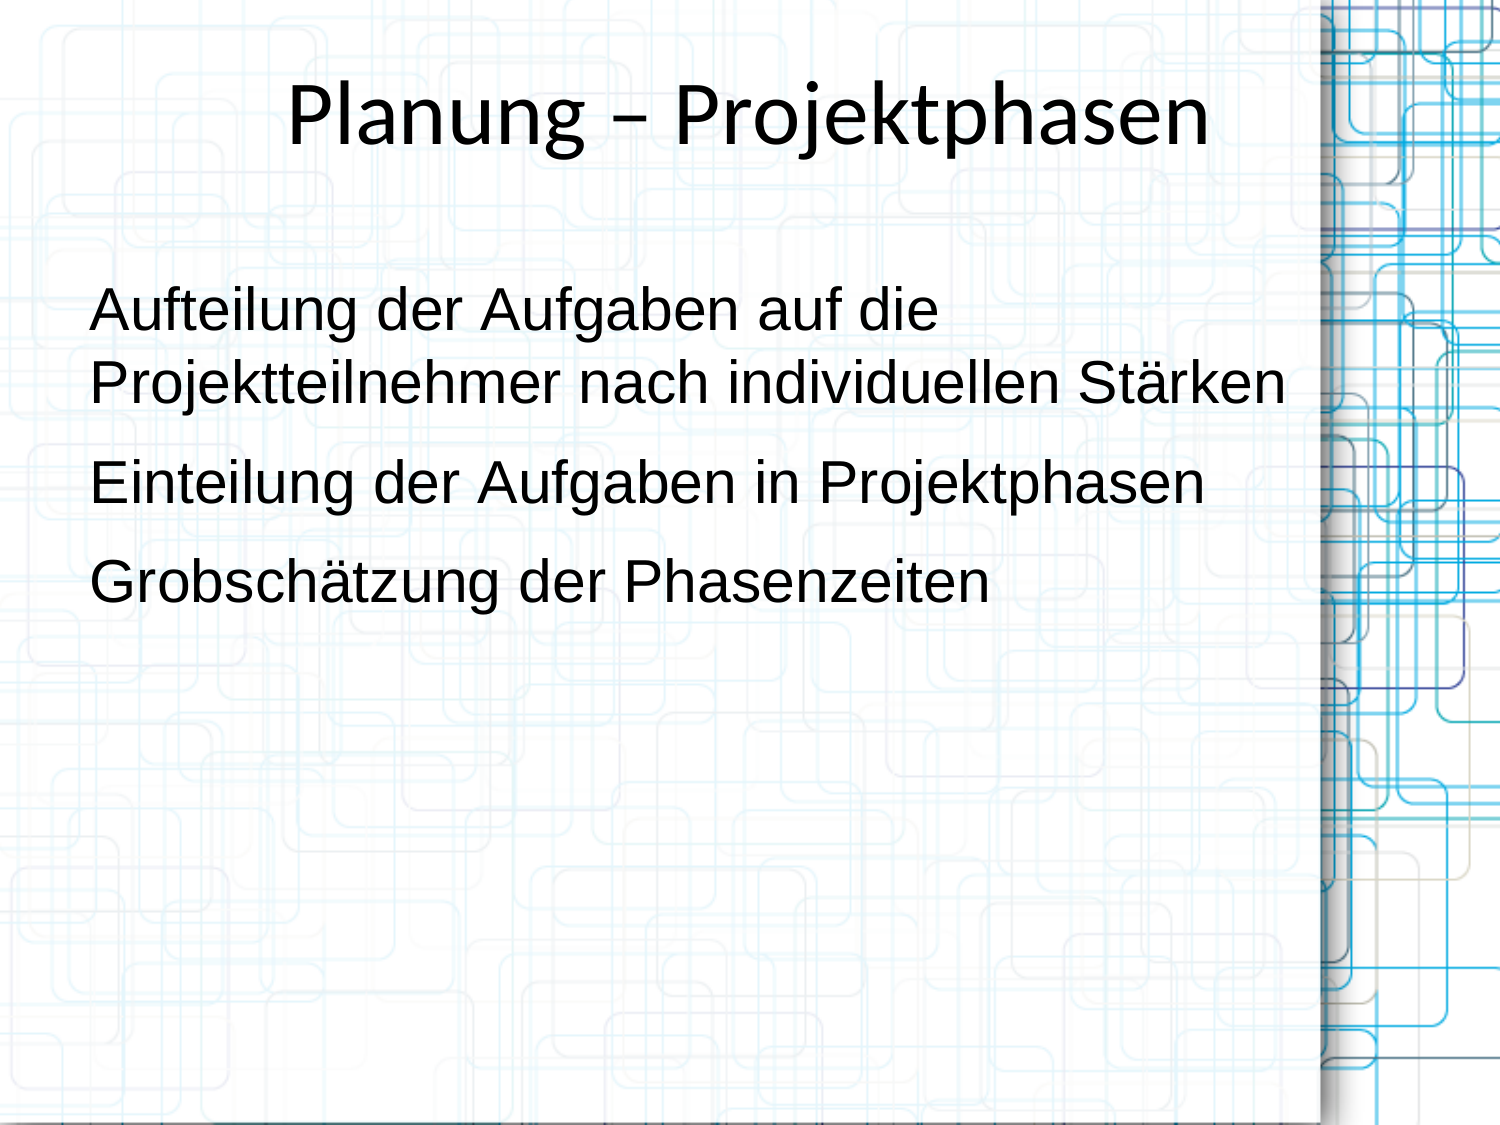

# Planung – Projektphasen
Aufteilung der Aufgaben auf die Projektteilnehmer nach individuellen Stärken
Einteilung der Aufgaben in Projektphasen
Grobschätzung der Phasenzeiten